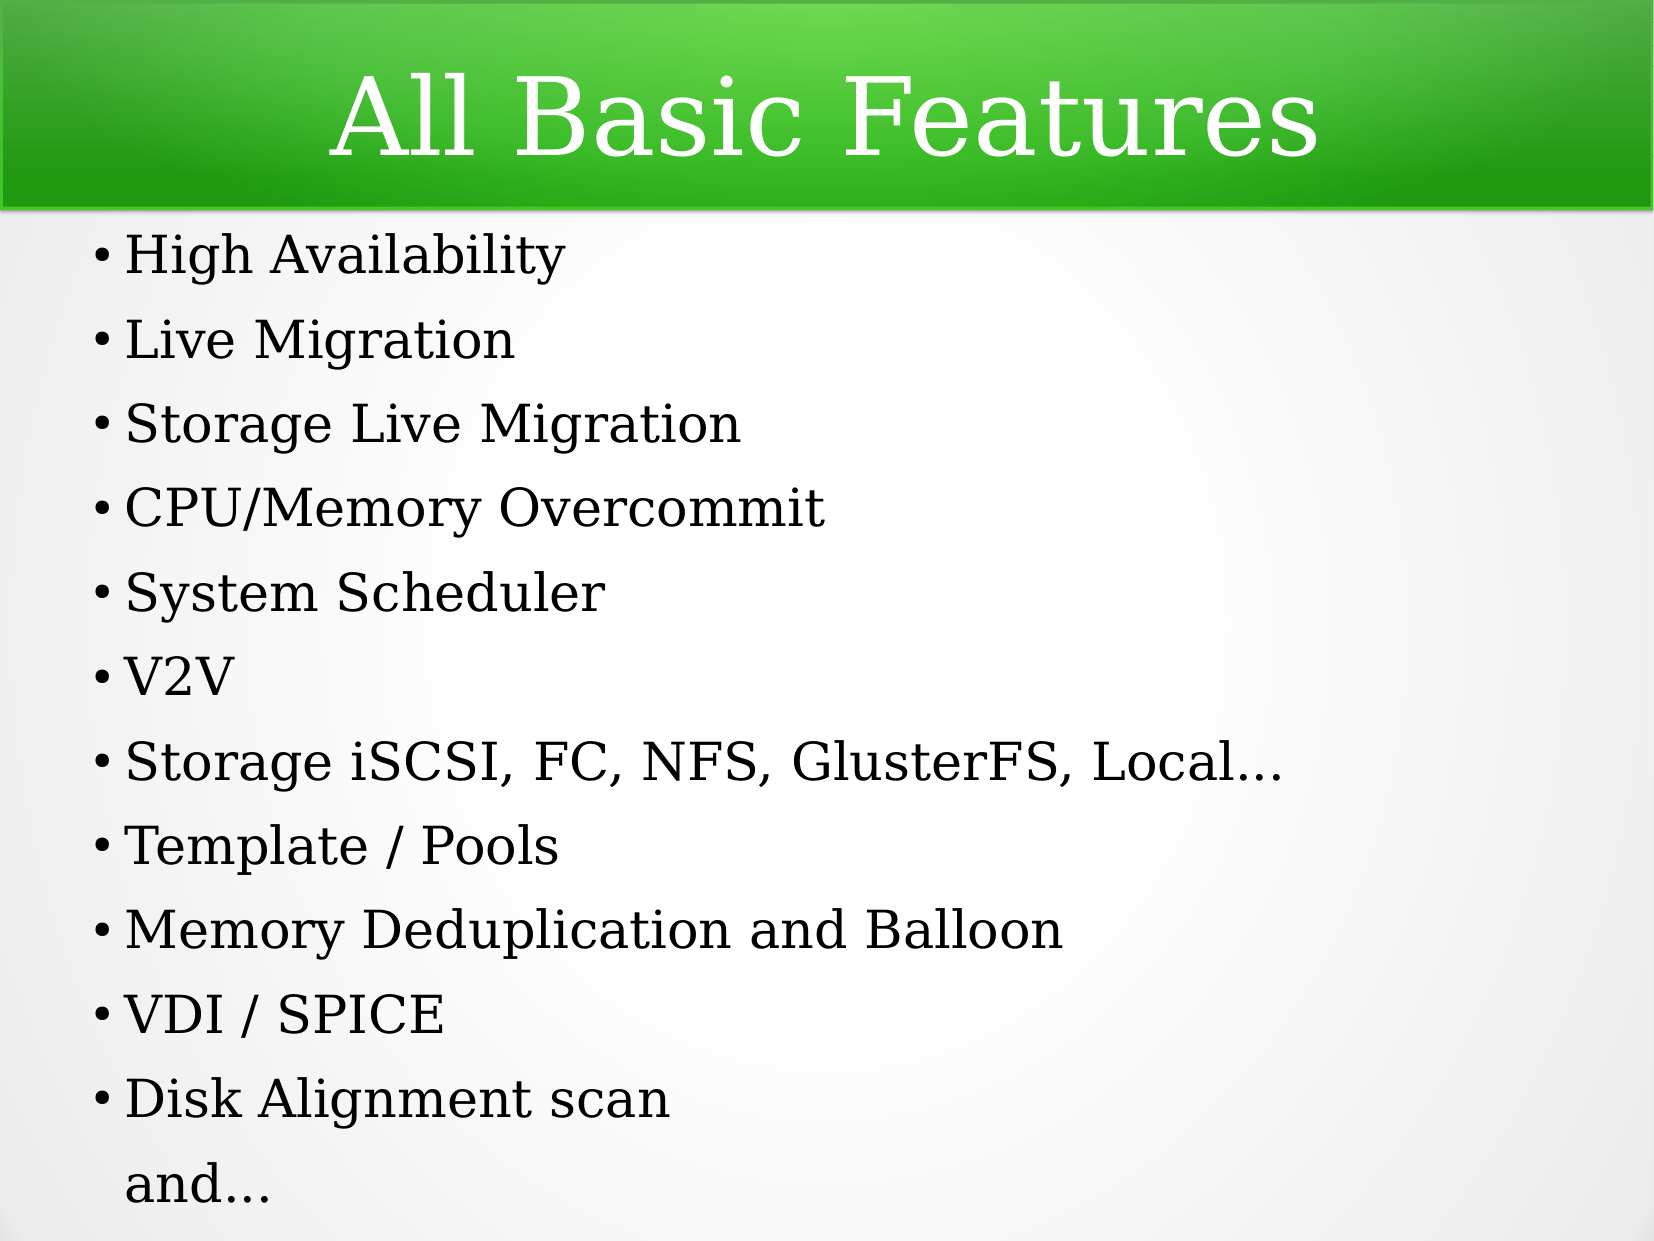

# All Basic Features
High Availability
Live Migration
Storage Live Migration
CPU/Memory Overcommit
System Scheduler
V2V
Storage iSCSI, FC, NFS, GlusterFS, Local...
Template / Pools
Memory Deduplication and Balloon
VDI / SPICE
Disk Alignment scan
and...